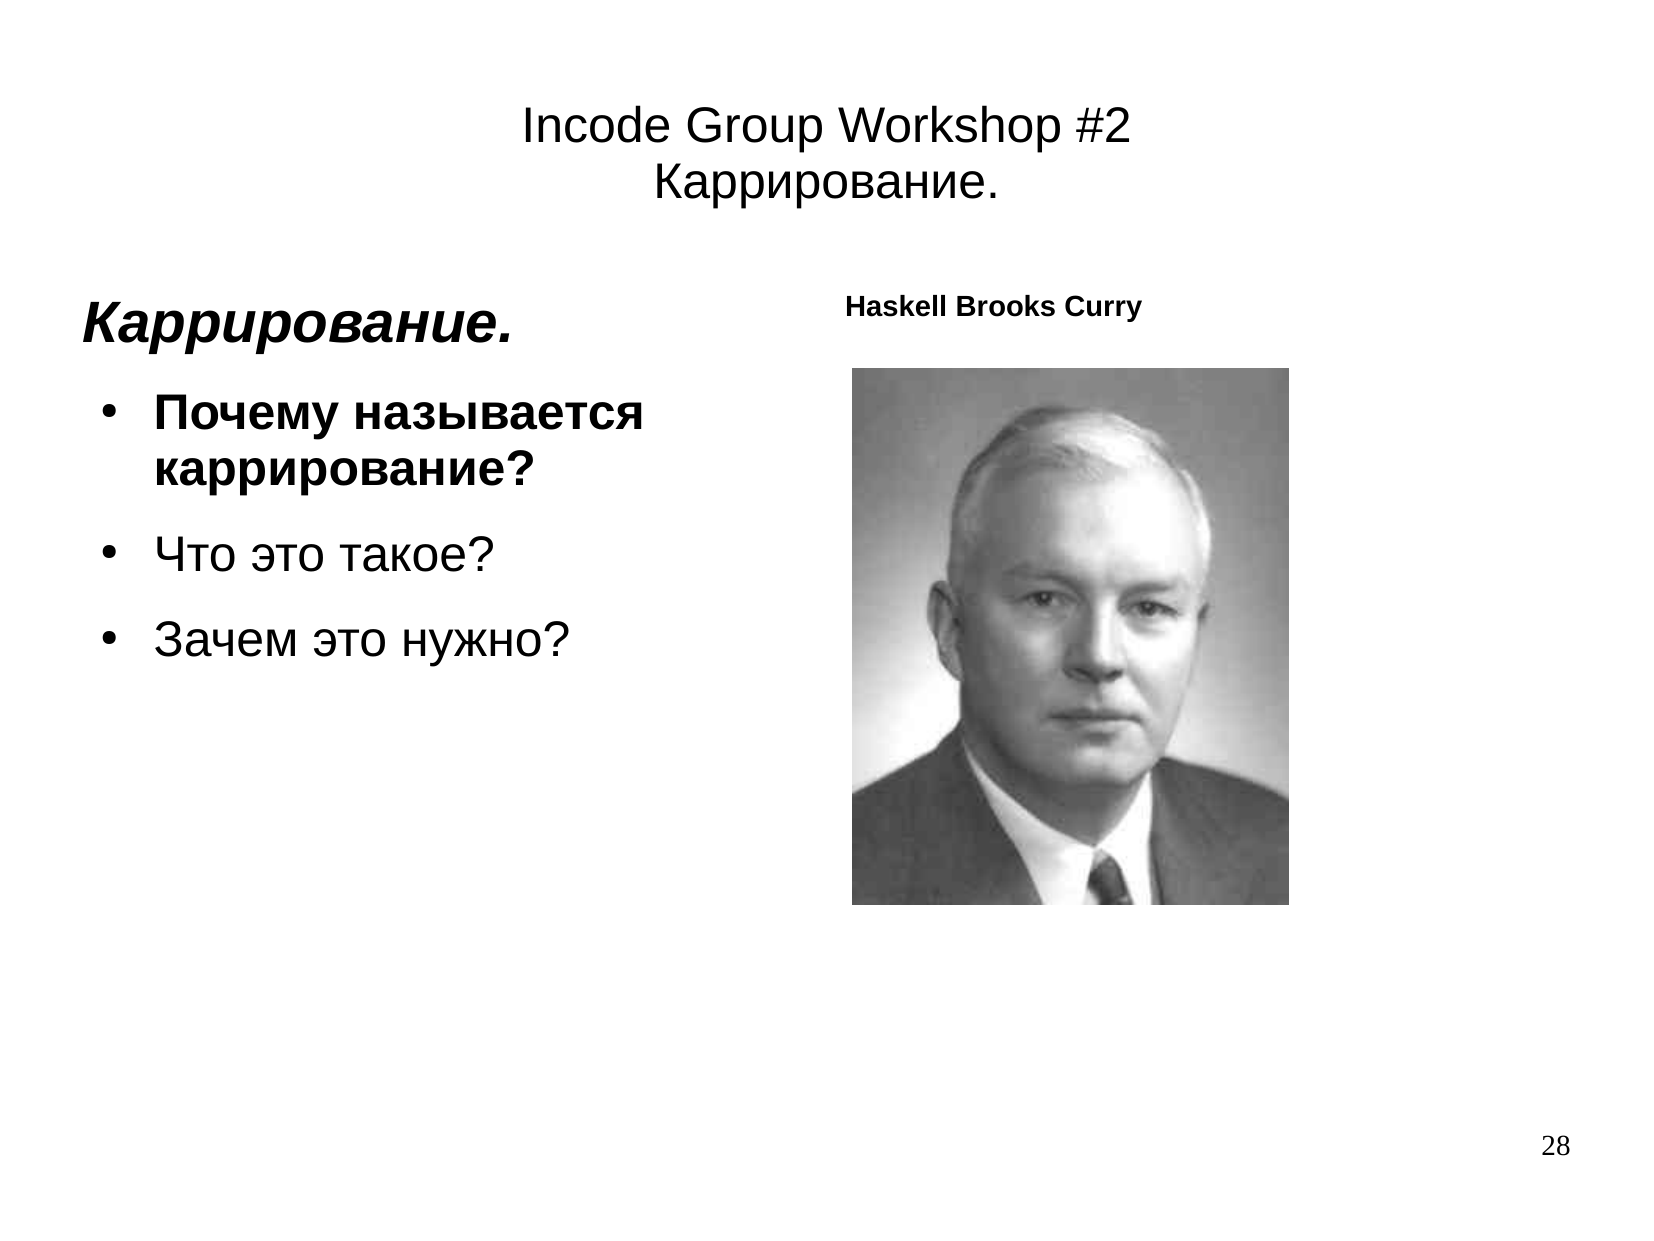

# Incode Group Workshop #2 Каррирование.
Каррирование.
Почему называется каррирование?
Что это такое?
Зачем это нужно?
Haskell Brooks Curry
Дата рождения
12 сентября 1900[1][2][…]
Место рождения
Миллис[d], Норфолк, Массачусетс, США
Дата смерти
1 сентября 1982[1][2][…](81 год)
Место смерти
Стейт-Колледж[d], Сентер, Пенсильвания, США
Страна
 США
Место работы
Принстонский университет
Гарвардский университет
Университет штата Пенсильвания
Альма-матер
Гарвардский университет
Научный руководитель
Давид Гильберт и Пауль Бернайс
28